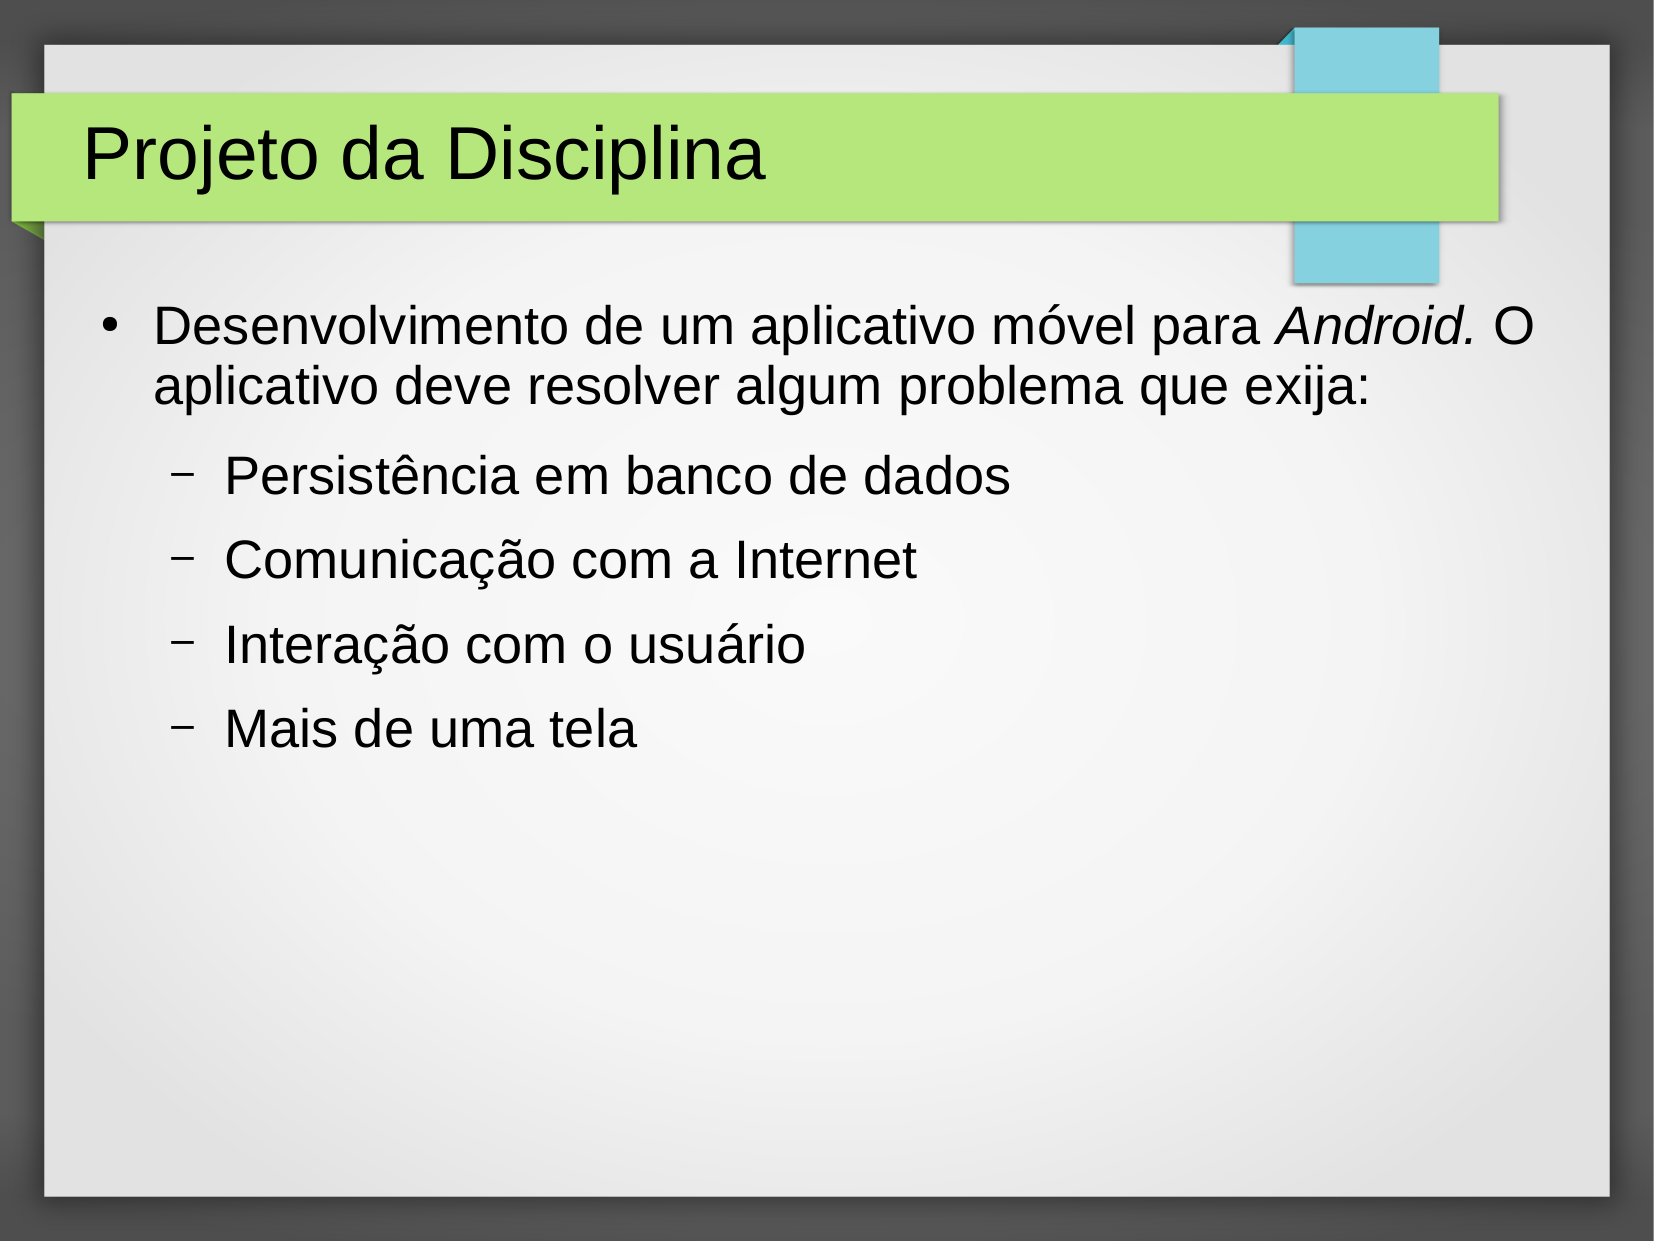

# Projeto da Disciplina
Desenvolvimento de um aplicativo móvel para Android. O aplicativo deve resolver algum problema que exija:
Persistência em banco de dados
Comunicação com a Internet
Interação com o usuário
Mais de uma tela